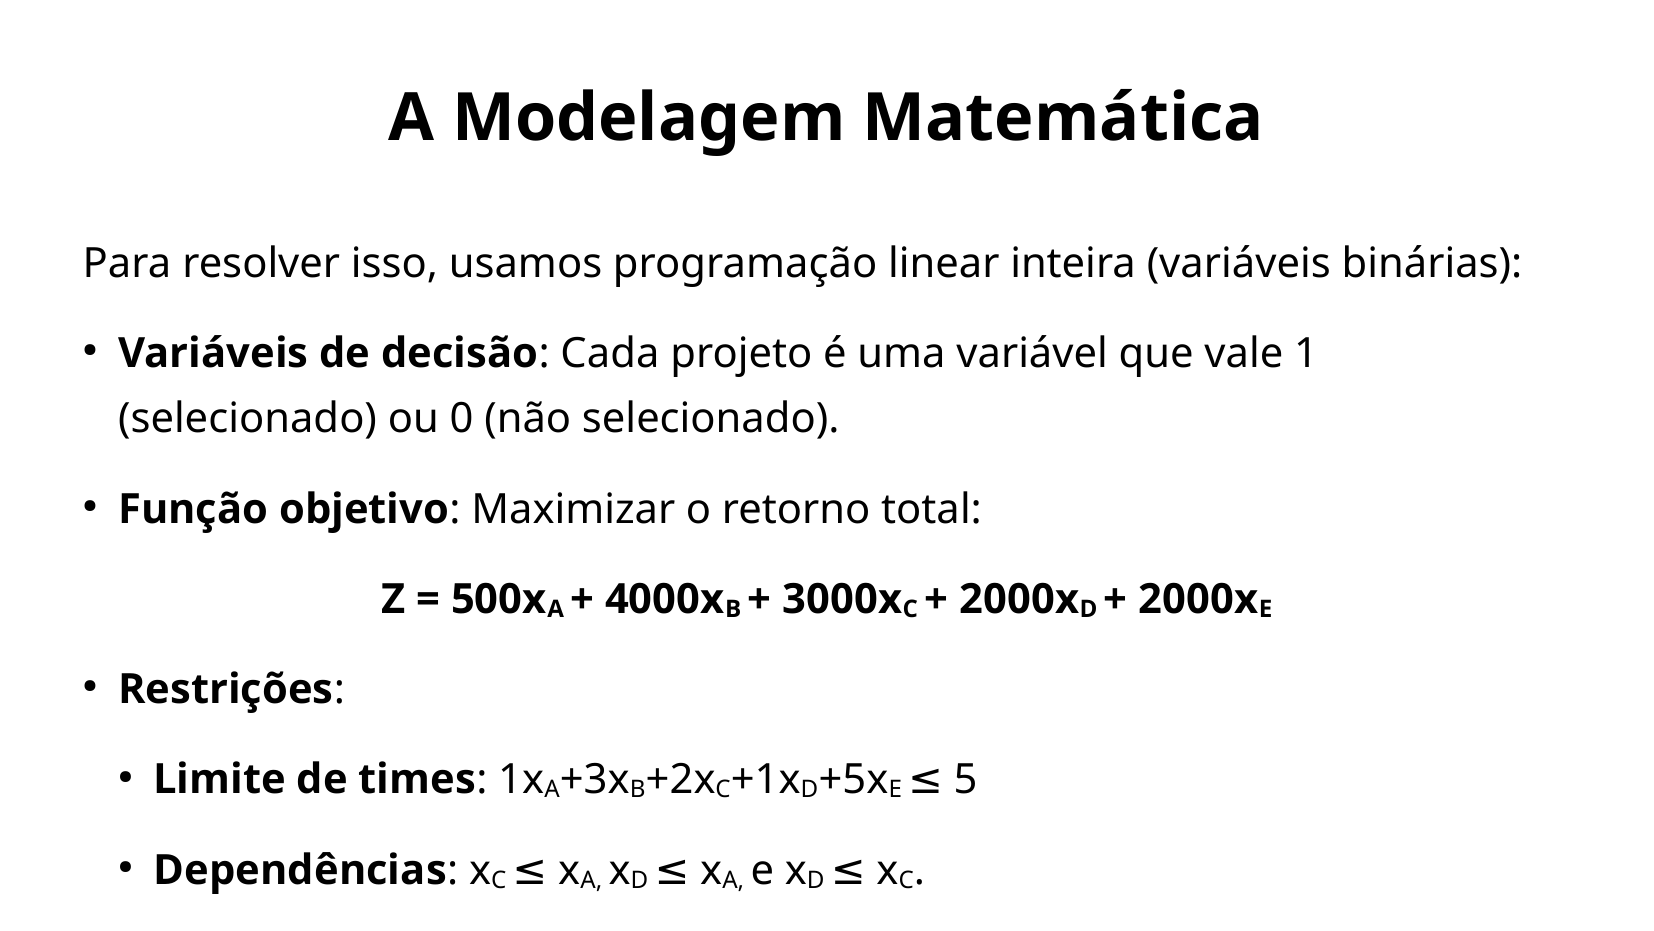

# A Modelagem Matemática
Para resolver isso, usamos programação linear inteira (variáveis binárias):
Variáveis de decisão: Cada projeto é uma variável que vale 1 (selecionado) ou 0 (não selecionado).
Função objetivo: Maximizar o retorno total:
Z = 500xA + 4000xB + 3000xC + 2000xD + 2000xE
Restrições:
Limite de times: 1xA+3xB+2xC+1xD+5xE ≤ 5
Dependências: xC ≤ xA, xD ≤ xA, e xD ≤ xC​.